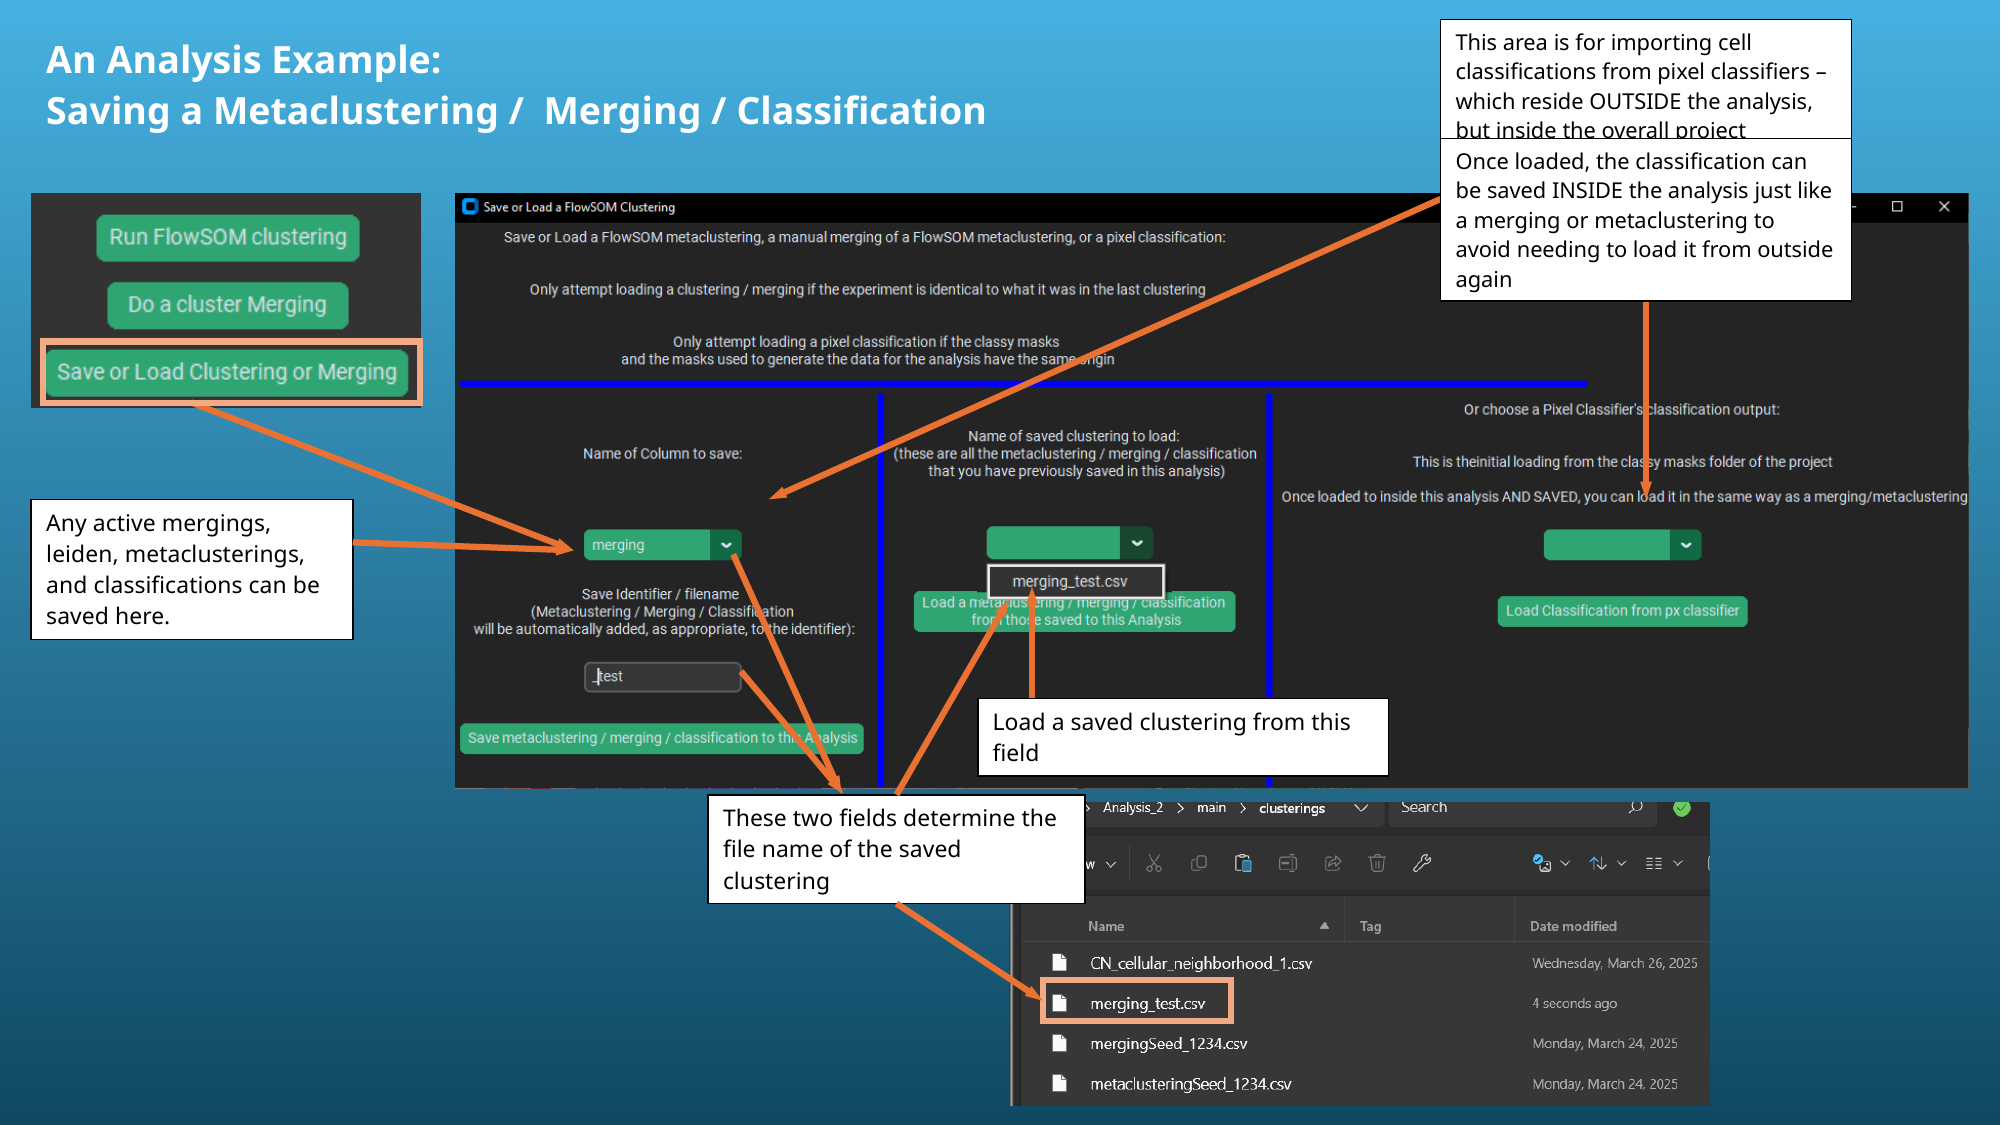

This area is for importing cell classifications from pixel classifiers – which reside OUTSIDE the analysis, but inside the overall project directory.
An Analysis Example:
Saving a Metaclustering / Merging / Classification
Once loaded, the classification can be saved INSIDE the analysis just like a merging or metaclustering to avoid needing to load it from outside again
Any active mergings, leiden, metaclusterings, and classifications can be saved here.
Load a saved clustering from this field
These two fields determine the file name of the saved clustering